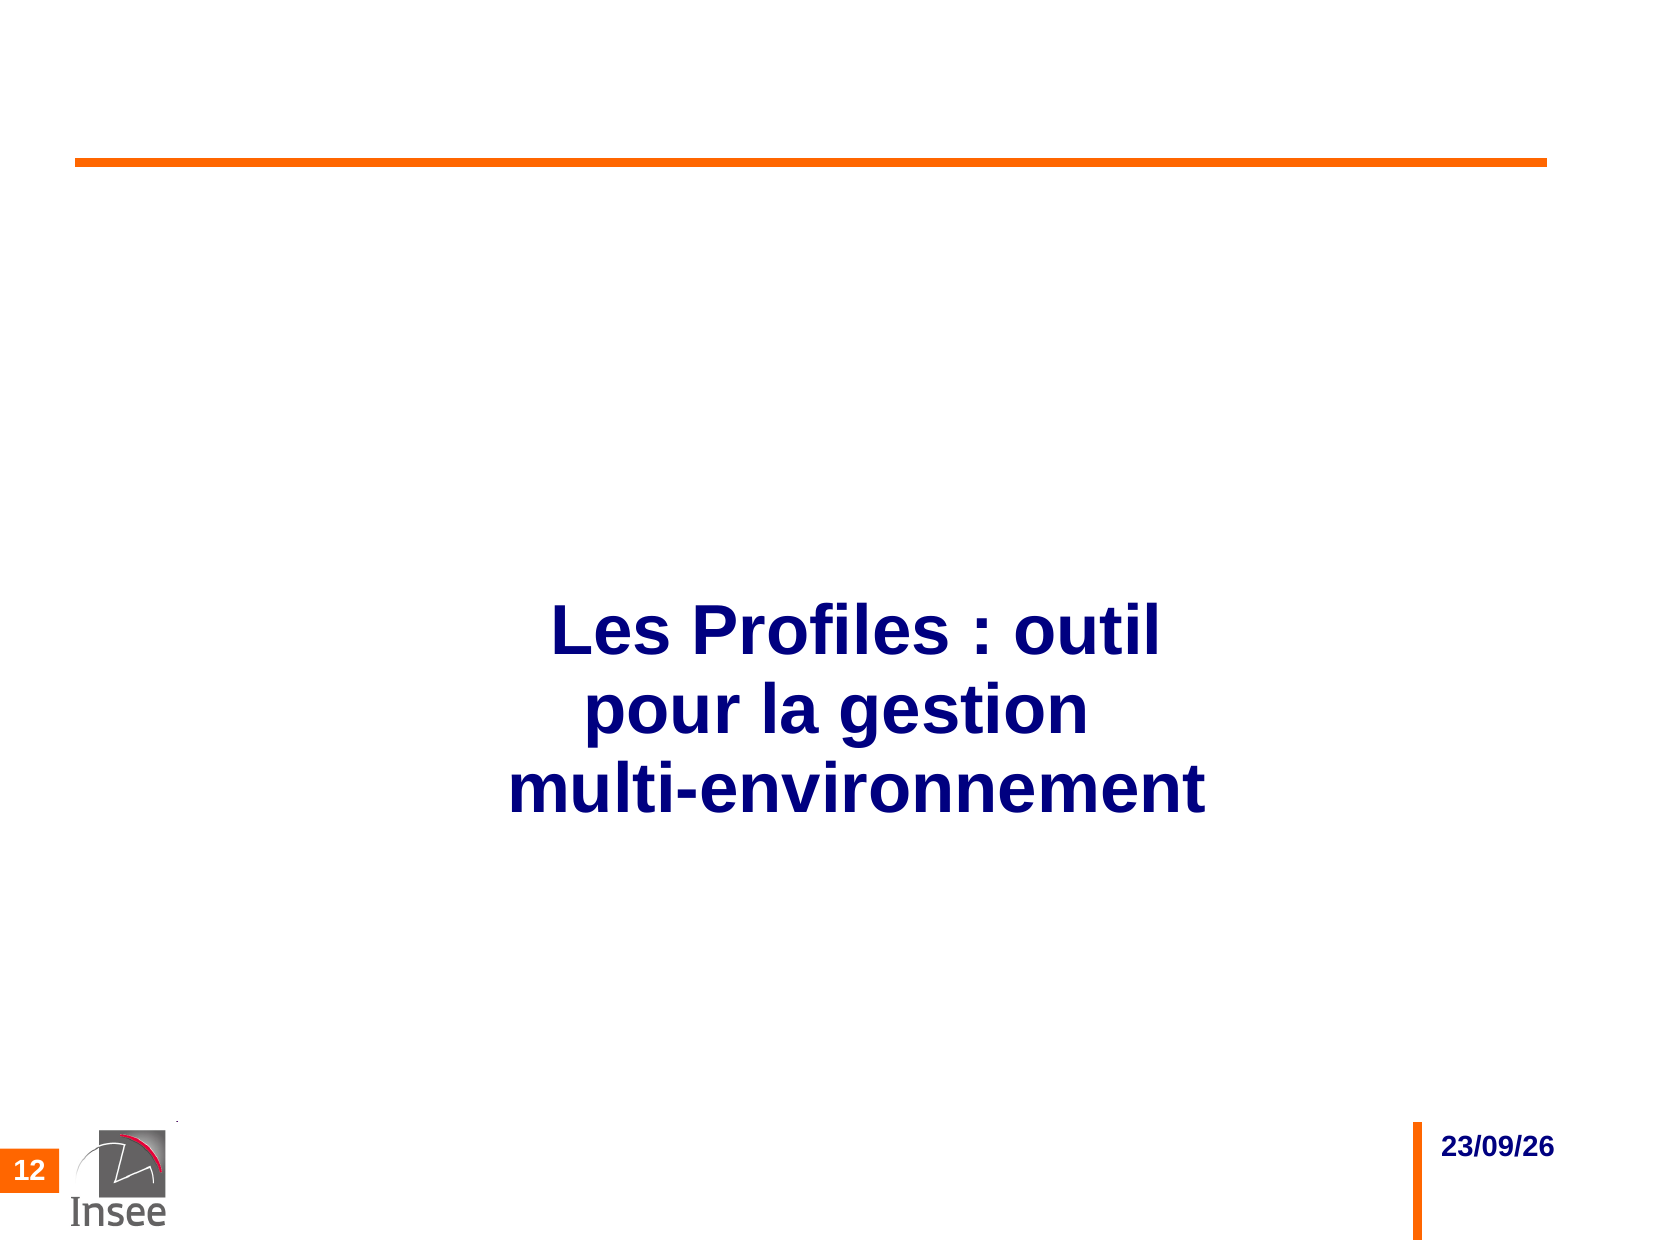

#
Les Profiles : outil pour la gestion multi-environnement
12